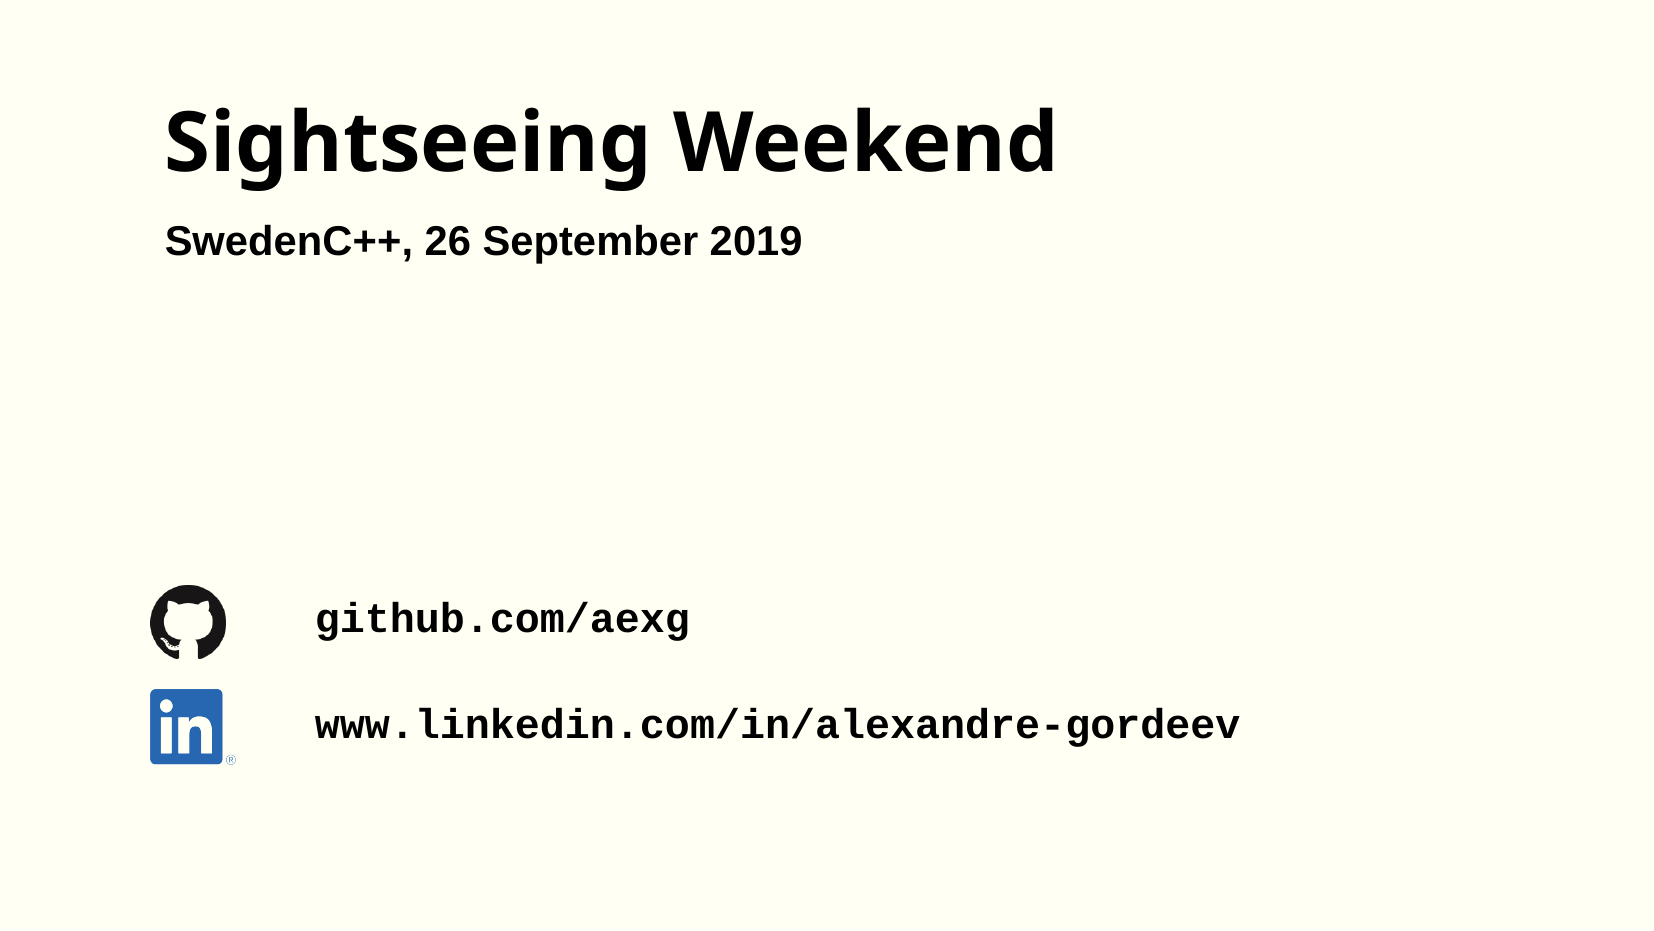

Sightseeing Weekend
SwedenC++, 26 September 2019
github.com/aexg
www.linkedin.com/in/alexandre-gordeev